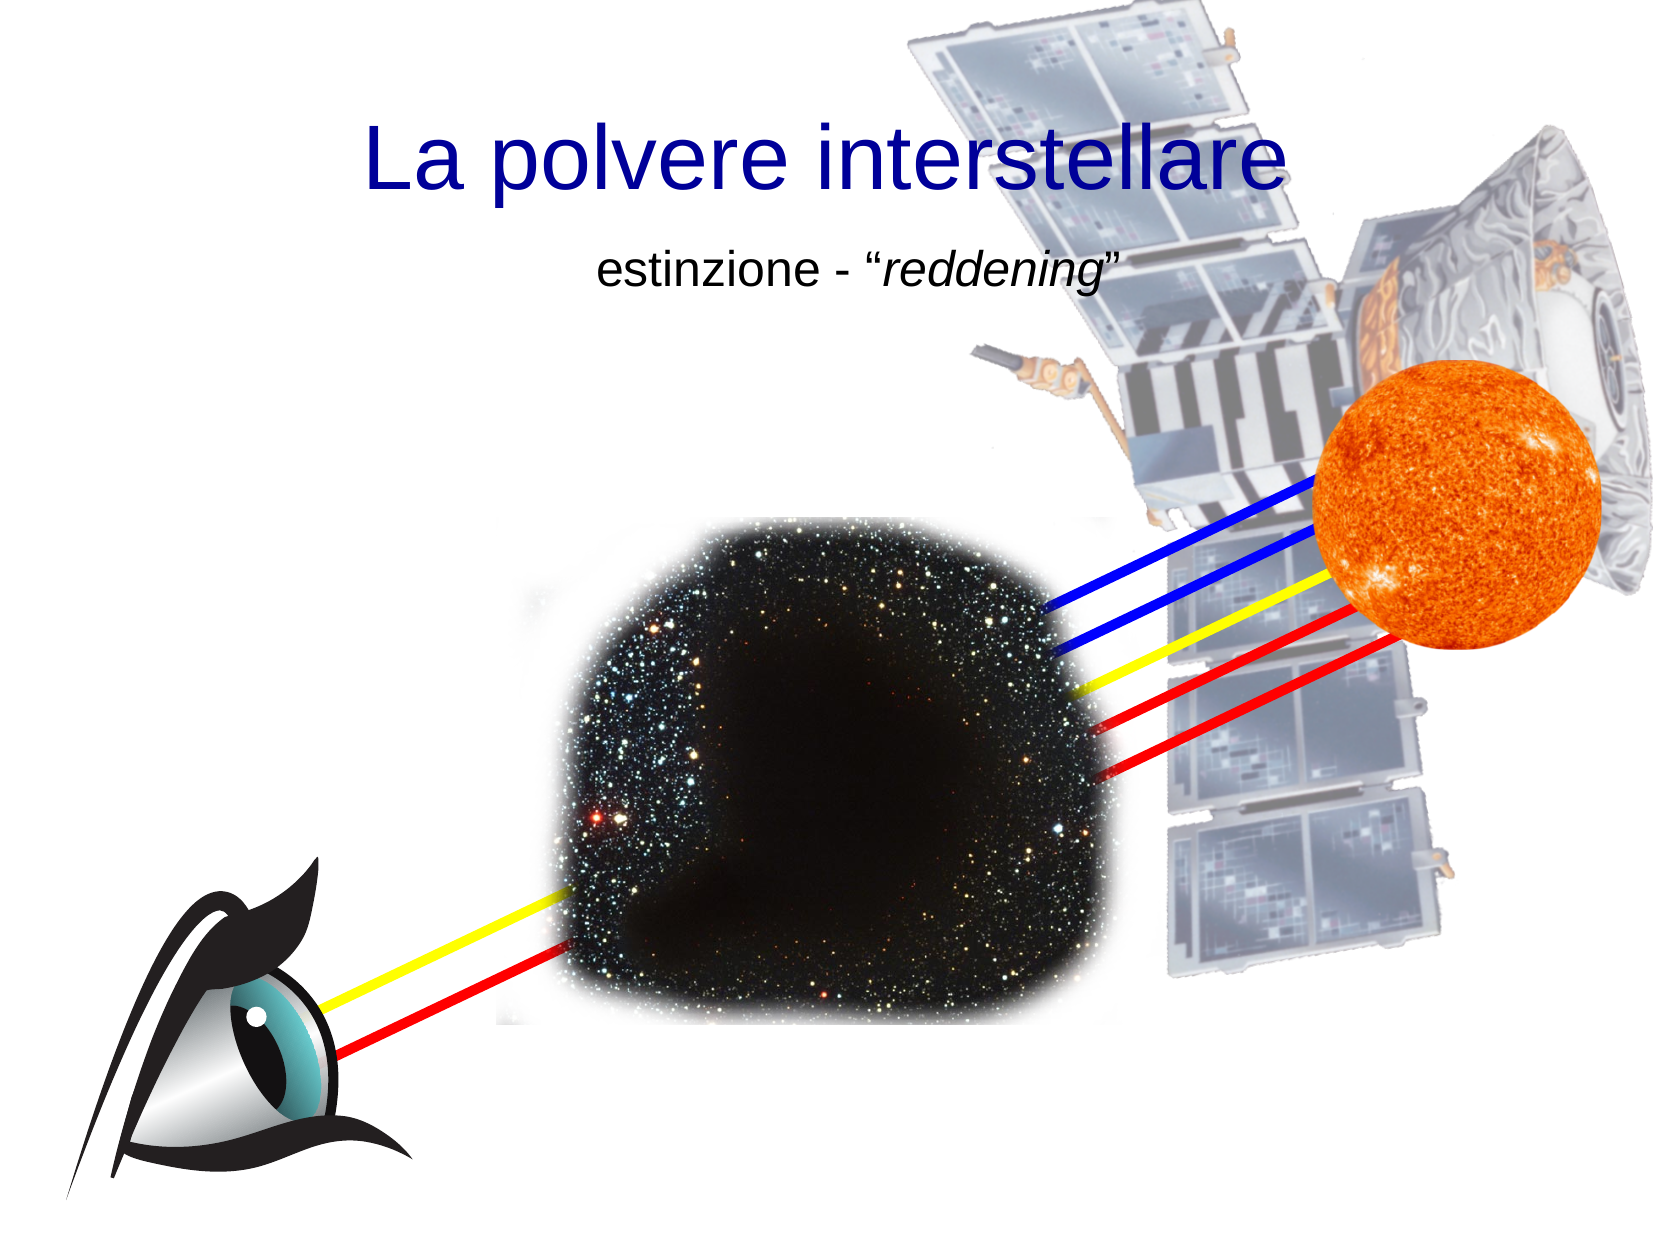

# La polvere interstellare
estinzione - “reddening”